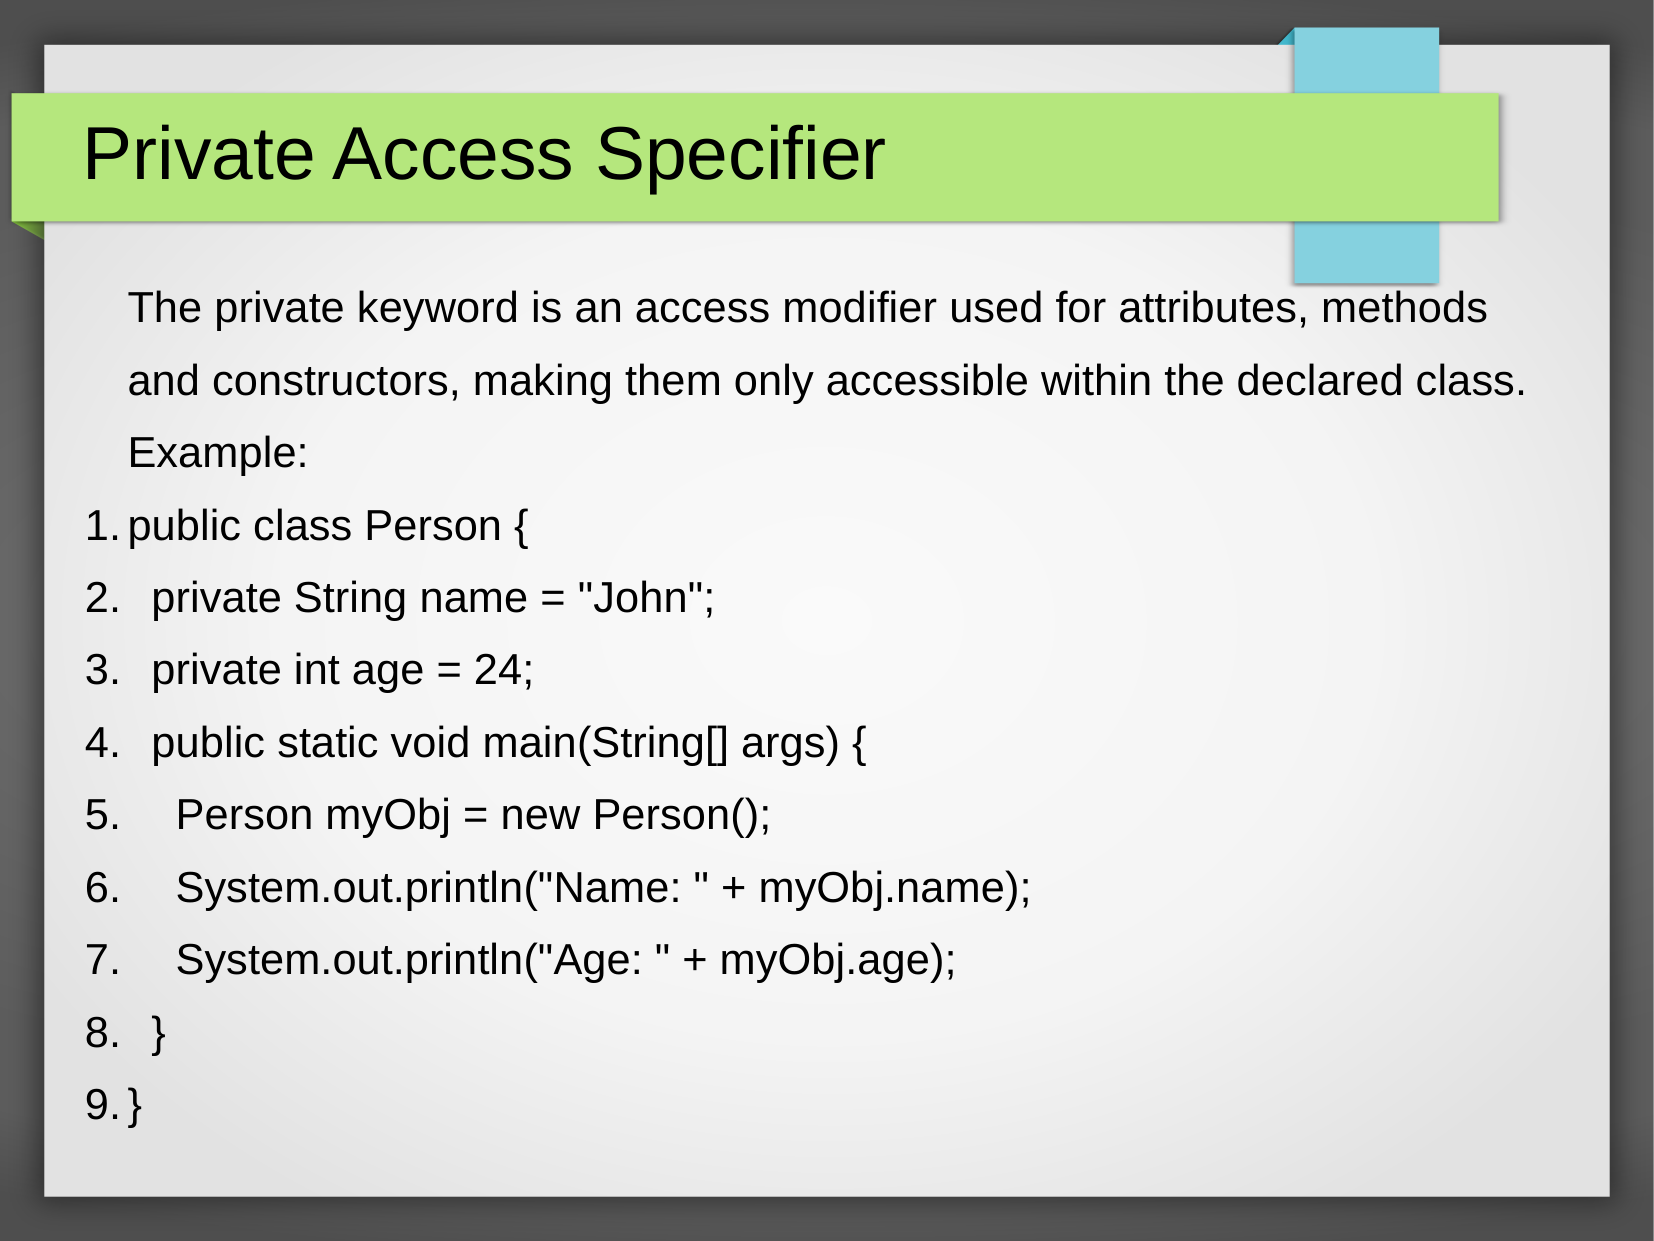

# Private Access Specifier
The private keyword is an access modifier used for attributes, methods
and constructors, making them only accessible within the declared class.
Example:
public class Person {
 private String name = "John";
 private int age = 24;
 public static void main(String[] args) {
 Person myObj = new Person();
 System.out.println("Name: " + myObj.name);
 System.out.println("Age: " + myObj.age);
 }
}